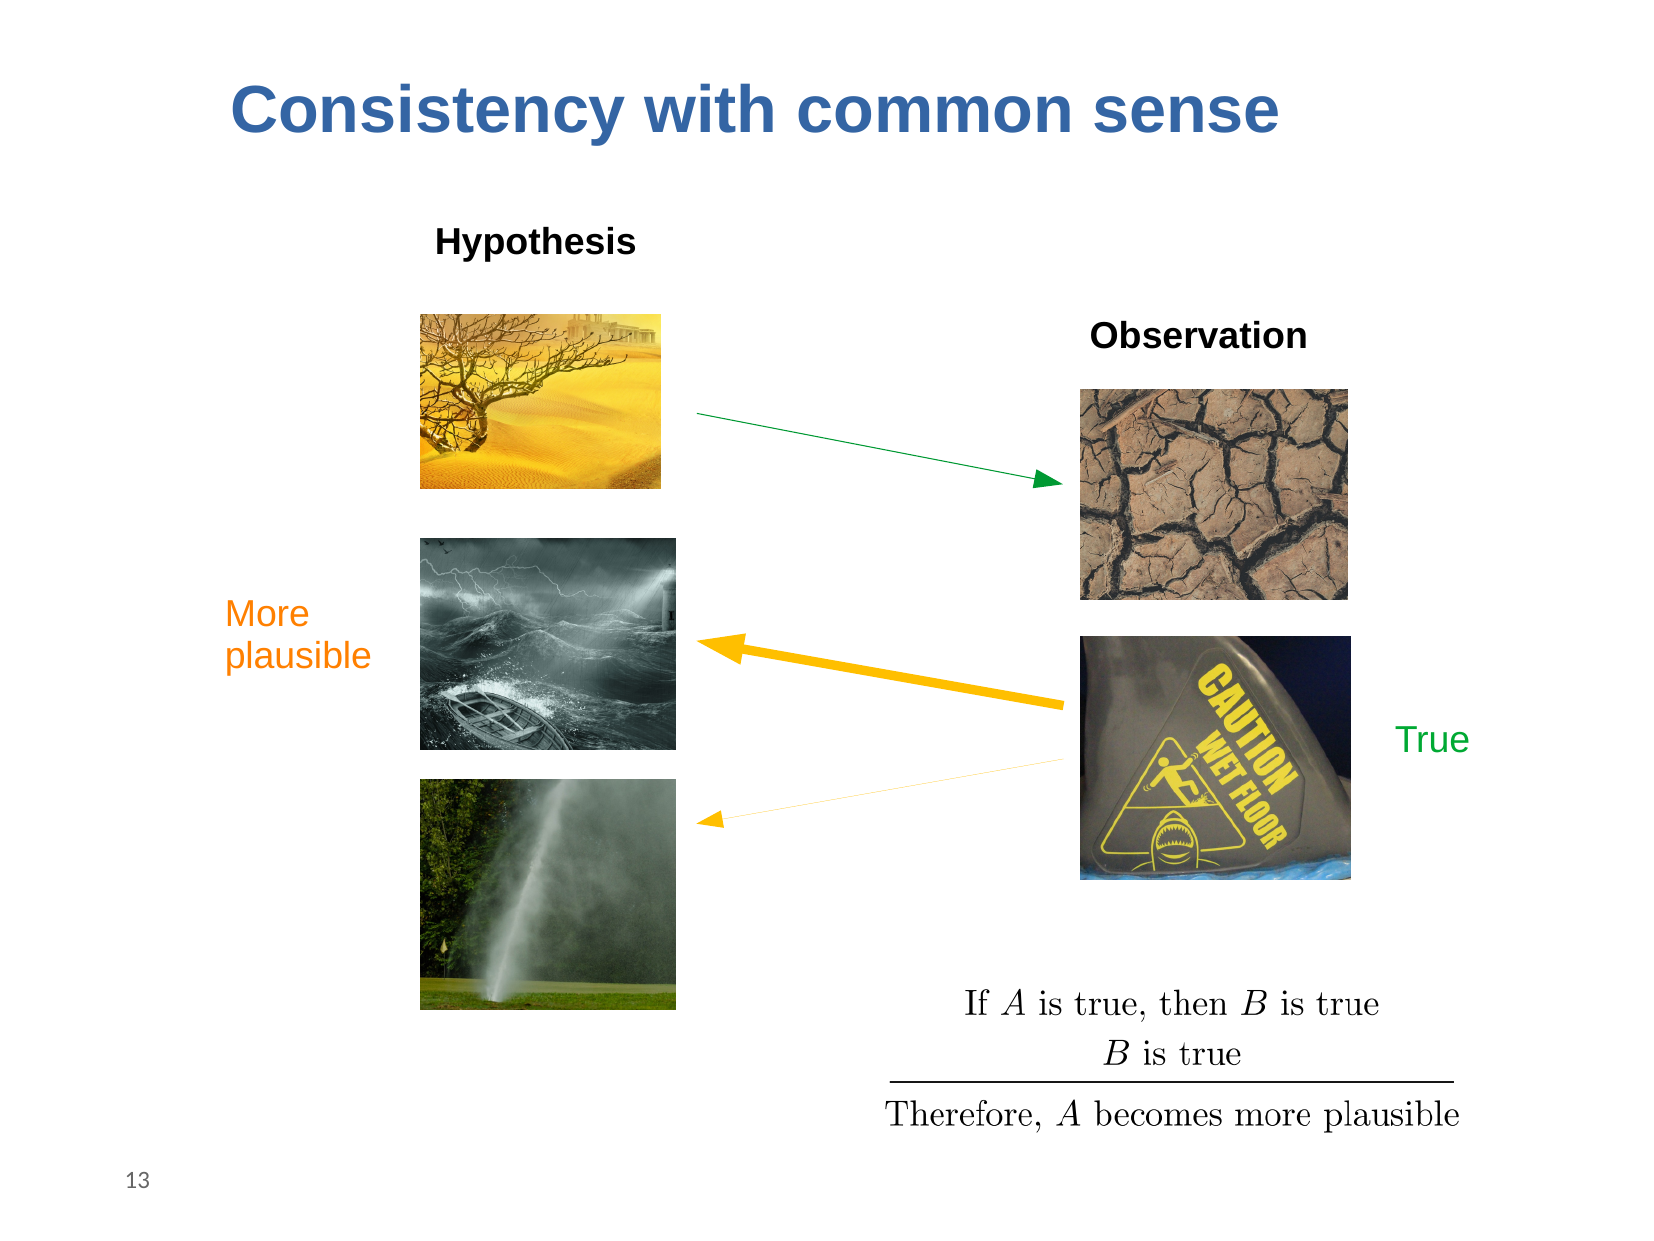

# Consistency with common sense
Hypothesis
Observation
More plausible
True
13